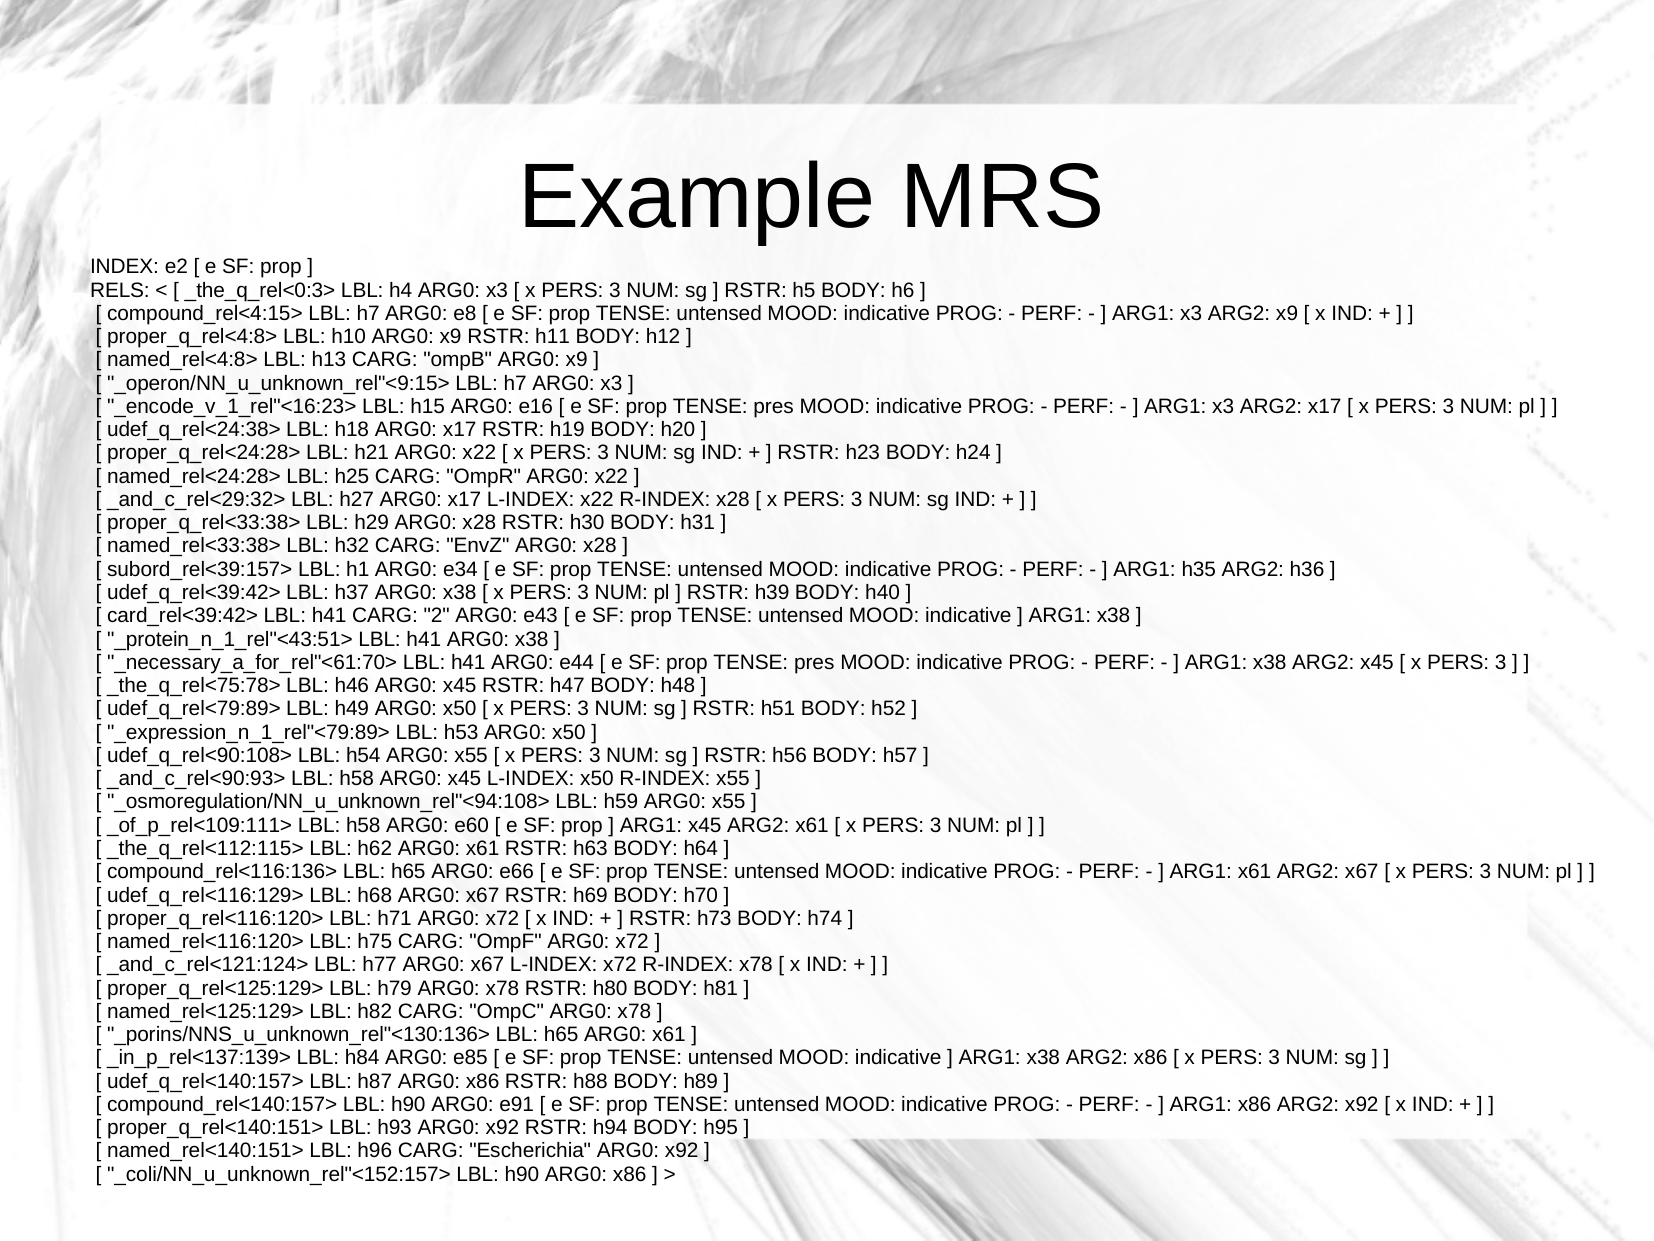

# Example MRS
INDEX: e2 [ e SF: prop ]
RELS: < [ _the_q_rel<0:3> LBL: h4 ARG0: x3 [ x PERS: 3 NUM: sg ] RSTR: h5 BODY: h6 ]
 [ compound_rel<4:15> LBL: h7 ARG0: e8 [ e SF: prop TENSE: untensed MOOD: indicative PROG: - PERF: - ] ARG1: x3 ARG2: x9 [ x IND: + ] ]
 [ proper_q_rel<4:8> LBL: h10 ARG0: x9 RSTR: h11 BODY: h12 ]
 [ named_rel<4:8> LBL: h13 CARG: "ompB" ARG0: x9 ]
 [ "_operon/NN_u_unknown_rel"<9:15> LBL: h7 ARG0: x3 ]
 [ "_encode_v_1_rel"<16:23> LBL: h15 ARG0: e16 [ e SF: prop TENSE: pres MOOD: indicative PROG: - PERF: - ] ARG1: x3 ARG2: x17 [ x PERS: 3 NUM: pl ] ]
 [ udef_q_rel<24:38> LBL: h18 ARG0: x17 RSTR: h19 BODY: h20 ]
 [ proper_q_rel<24:28> LBL: h21 ARG0: x22 [ x PERS: 3 NUM: sg IND: + ] RSTR: h23 BODY: h24 ]
 [ named_rel<24:28> LBL: h25 CARG: "OmpR" ARG0: x22 ]
 [ _and_c_rel<29:32> LBL: h27 ARG0: x17 L-INDEX: x22 R-INDEX: x28 [ x PERS: 3 NUM: sg IND: + ] ]
 [ proper_q_rel<33:38> LBL: h29 ARG0: x28 RSTR: h30 BODY: h31 ]
 [ named_rel<33:38> LBL: h32 CARG: "EnvZ" ARG0: x28 ]
 [ subord_rel<39:157> LBL: h1 ARG0: e34 [ e SF: prop TENSE: untensed MOOD: indicative PROG: - PERF: - ] ARG1: h35 ARG2: h36 ]
 [ udef_q_rel<39:42> LBL: h37 ARG0: x38 [ x PERS: 3 NUM: pl ] RSTR: h39 BODY: h40 ]
 [ card_rel<39:42> LBL: h41 CARG: "2" ARG0: e43 [ e SF: prop TENSE: untensed MOOD: indicative ] ARG1: x38 ]
 [ "_protein_n_1_rel"<43:51> LBL: h41 ARG0: x38 ]
 [ "_necessary_a_for_rel"<61:70> LBL: h41 ARG0: e44 [ e SF: prop TENSE: pres MOOD: indicative PROG: - PERF: - ] ARG1: x38 ARG2: x45 [ x PERS: 3 ] ]
 [ _the_q_rel<75:78> LBL: h46 ARG0: x45 RSTR: h47 BODY: h48 ]
 [ udef_q_rel<79:89> LBL: h49 ARG0: x50 [ x PERS: 3 NUM: sg ] RSTR: h51 BODY: h52 ]
 [ "_expression_n_1_rel"<79:89> LBL: h53 ARG0: x50 ]
 [ udef_q_rel<90:108> LBL: h54 ARG0: x55 [ x PERS: 3 NUM: sg ] RSTR: h56 BODY: h57 ]
 [ _and_c_rel<90:93> LBL: h58 ARG0: x45 L-INDEX: x50 R-INDEX: x55 ]
 [ "_osmoregulation/NN_u_unknown_rel"<94:108> LBL: h59 ARG0: x55 ]
 [ _of_p_rel<109:111> LBL: h58 ARG0: e60 [ e SF: prop ] ARG1: x45 ARG2: x61 [ x PERS: 3 NUM: pl ] ]
 [ _the_q_rel<112:115> LBL: h62 ARG0: x61 RSTR: h63 BODY: h64 ]
 [ compound_rel<116:136> LBL: h65 ARG0: e66 [ e SF: prop TENSE: untensed MOOD: indicative PROG: - PERF: - ] ARG1: x61 ARG2: x67 [ x PERS: 3 NUM: pl ] ]
 [ udef_q_rel<116:129> LBL: h68 ARG0: x67 RSTR: h69 BODY: h70 ]
 [ proper_q_rel<116:120> LBL: h71 ARG0: x72 [ x IND: + ] RSTR: h73 BODY: h74 ]
 [ named_rel<116:120> LBL: h75 CARG: "OmpF" ARG0: x72 ]
 [ _and_c_rel<121:124> LBL: h77 ARG0: x67 L-INDEX: x72 R-INDEX: x78 [ x IND: + ] ]
 [ proper_q_rel<125:129> LBL: h79 ARG0: x78 RSTR: h80 BODY: h81 ]
 [ named_rel<125:129> LBL: h82 CARG: "OmpC" ARG0: x78 ]
 [ "_porins/NNS_u_unknown_rel"<130:136> LBL: h65 ARG0: x61 ]
 [ _in_p_rel<137:139> LBL: h84 ARG0: e85 [ e SF: prop TENSE: untensed MOOD: indicative ] ARG1: x38 ARG2: x86 [ x PERS: 3 NUM: sg ] ]
 [ udef_q_rel<140:157> LBL: h87 ARG0: x86 RSTR: h88 BODY: h89 ]
 [ compound_rel<140:157> LBL: h90 ARG0: e91 [ e SF: prop TENSE: untensed MOOD: indicative PROG: - PERF: - ] ARG1: x86 ARG2: x92 [ x IND: + ] ]
 [ proper_q_rel<140:151> LBL: h93 ARG0: x92 RSTR: h94 BODY: h95 ]
 [ named_rel<140:151> LBL: h96 CARG: "Escherichia" ARG0: x92 ]
 [ "_coli/NN_u_unknown_rel"<152:157> LBL: h90 ARG0: x86 ] >